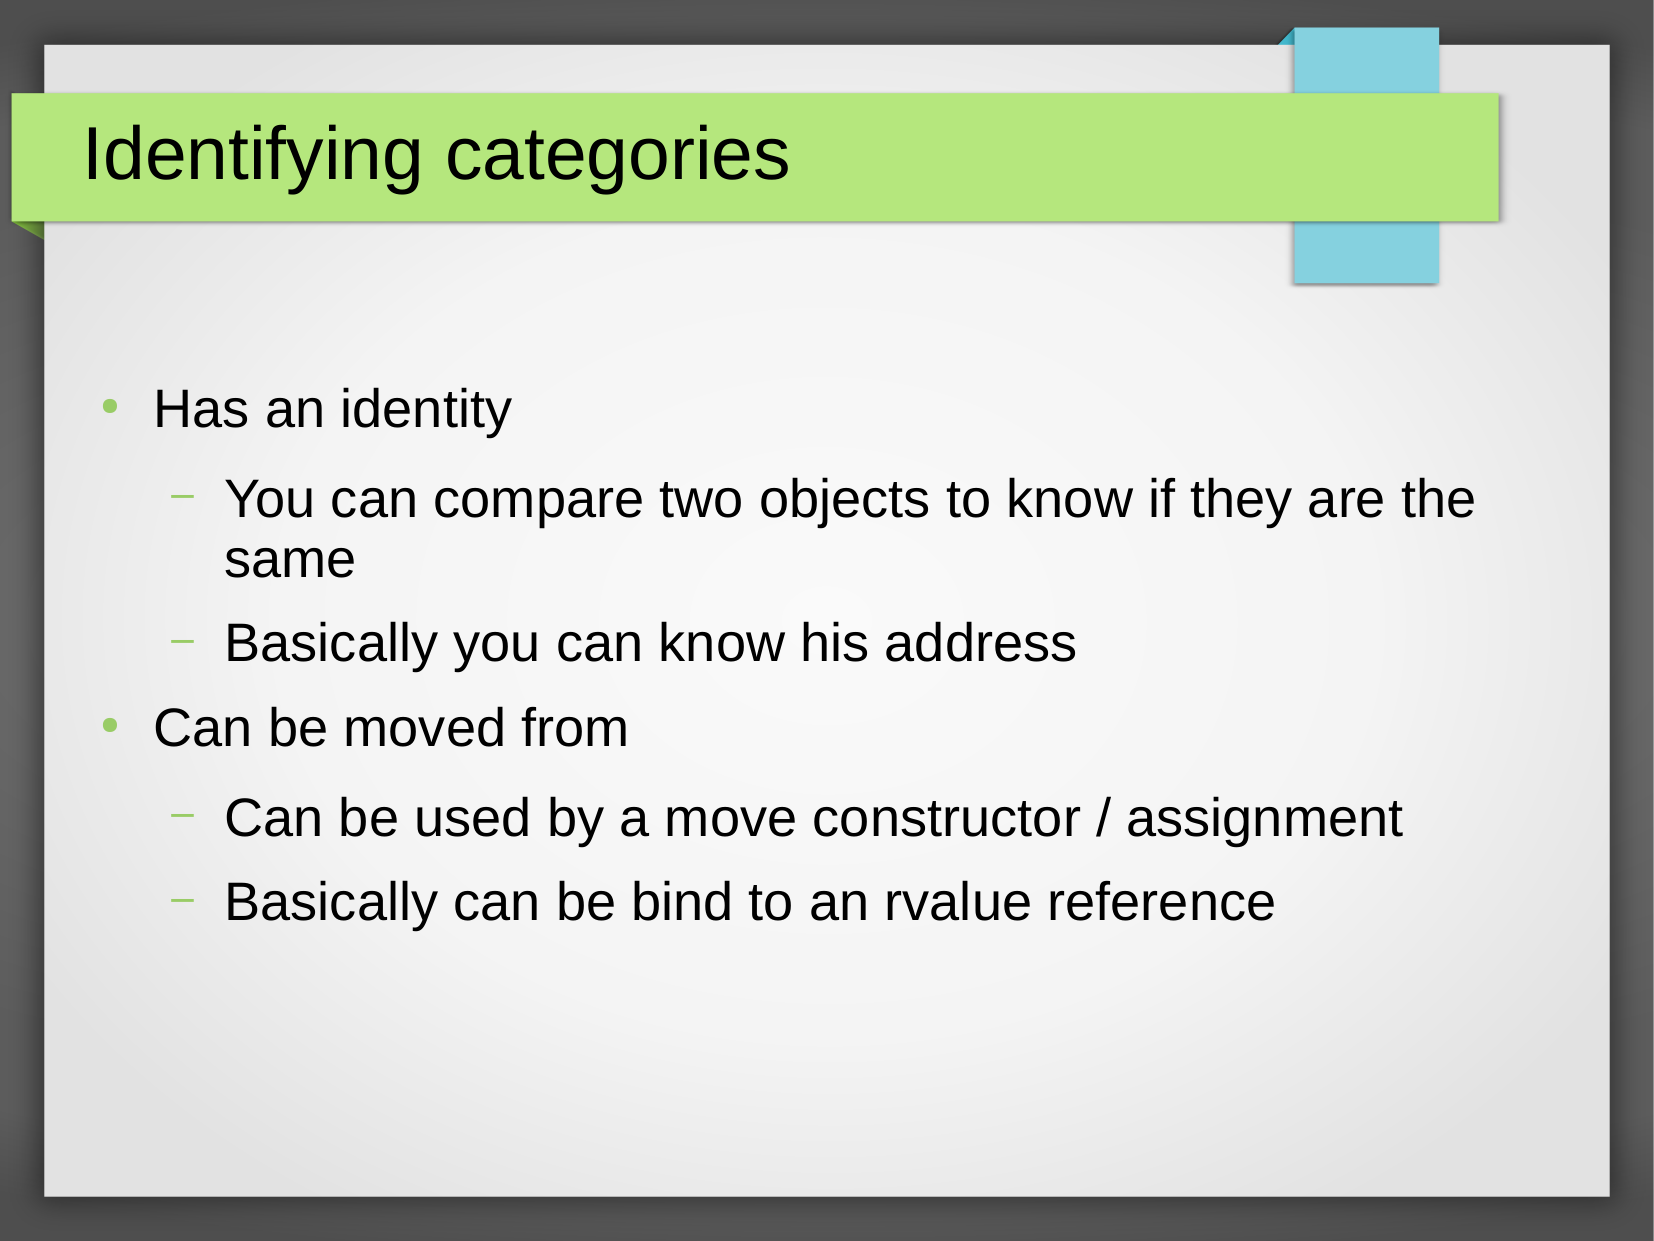

# Identifying categories
Has an identity
You can compare two objects to know if they are the same
Basically you can know his address
Can be moved from
Can be used by a move constructor / assignment
Basically can be bind to an rvalue reference